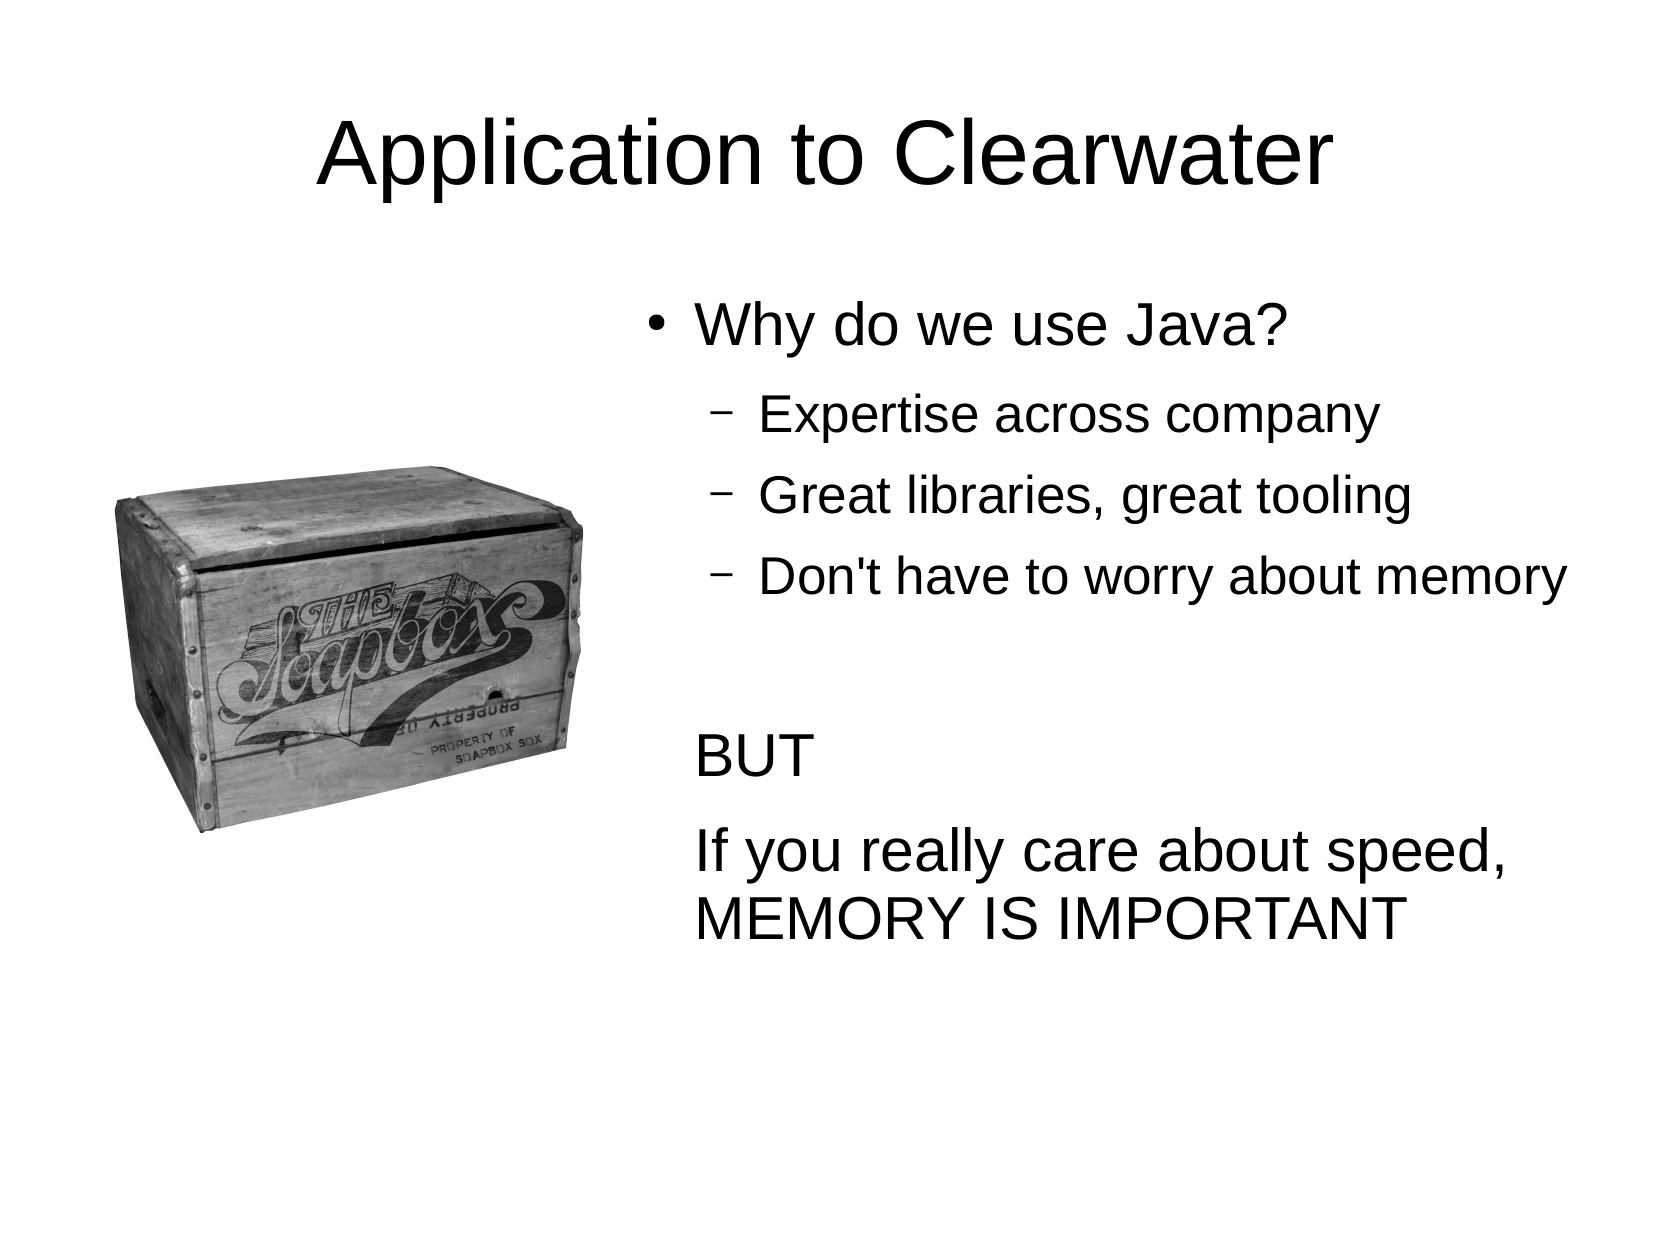

# Application to Clearwater
Why do we use Java?
Expertise across company
Great libraries, great tooling
Don't have to worry about memory
BUT
If you really care about speed, MEMORY IS IMPORTANT